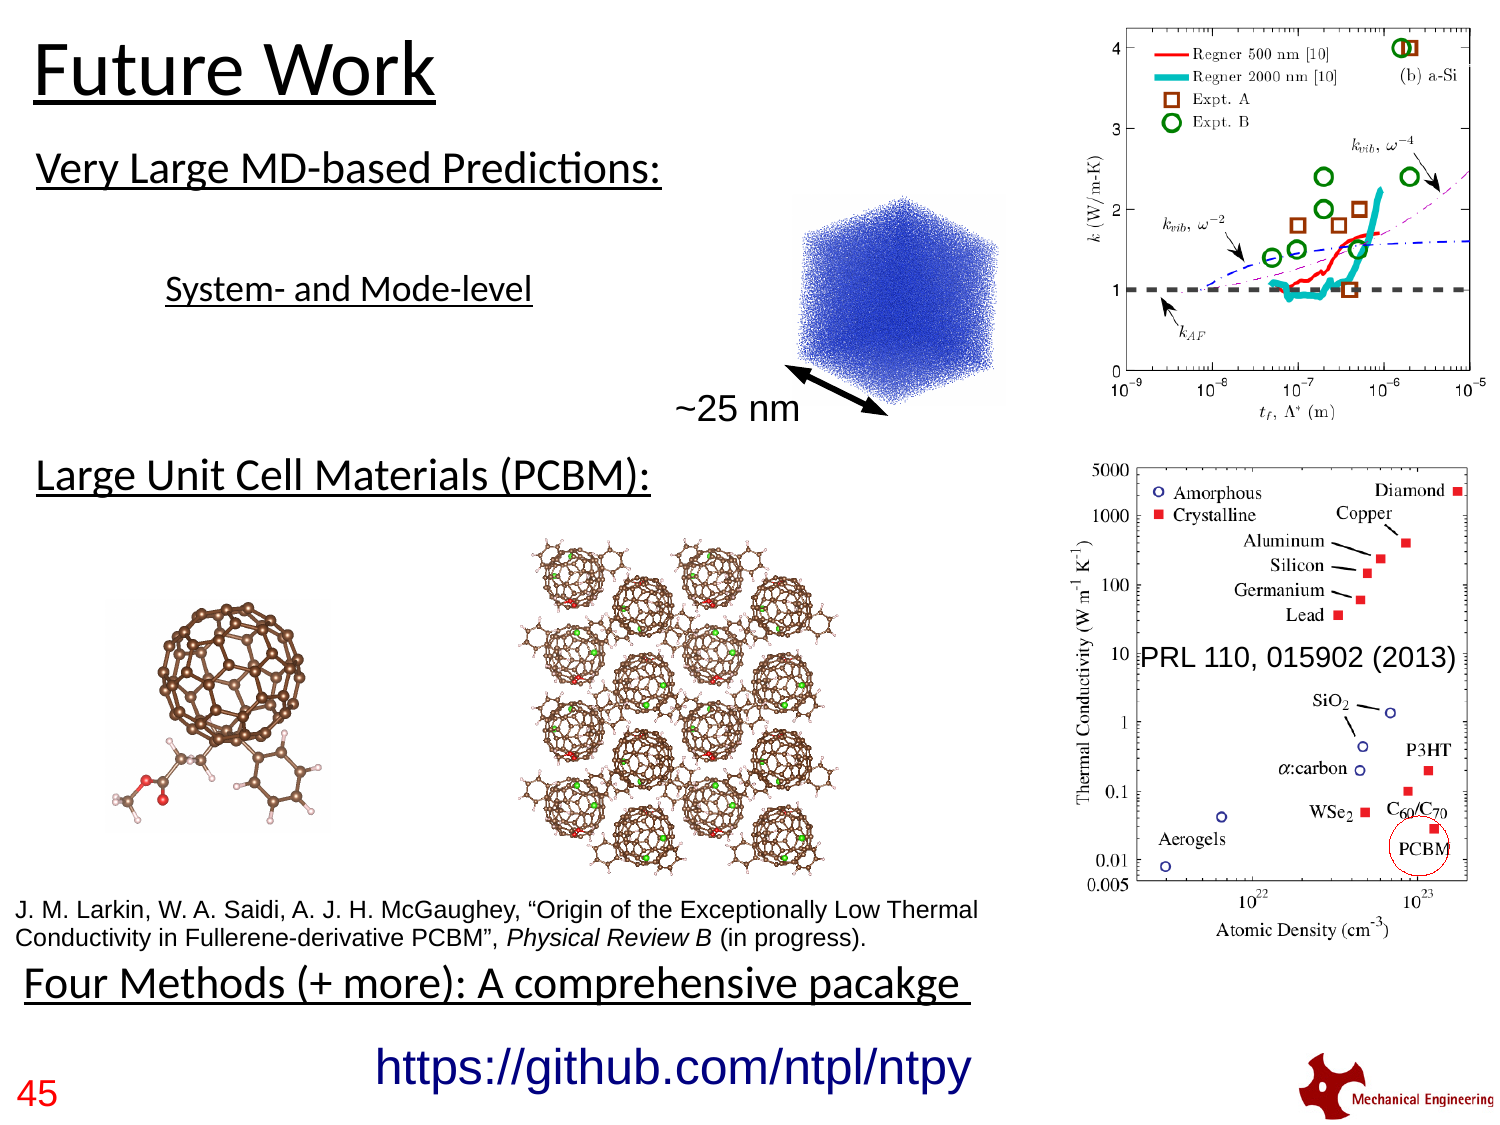

# Future Work
Very Large MD-based Predictions:
~25 nm
System- and Mode-level
Large Unit Cell Materials (PCBM):
PRL 110, 015902 (2013)
J. M. Larkin, W. A. Saidi, A. J. H. McGaughey, “Origin of the Exceptionally Low Thermal Conductivity in Fullerene-derivative PCBM”, Physical Review B (in progress).
Four Methods (+ more): A comprehensive pacakge
https://github.com/ntpl/ntpy